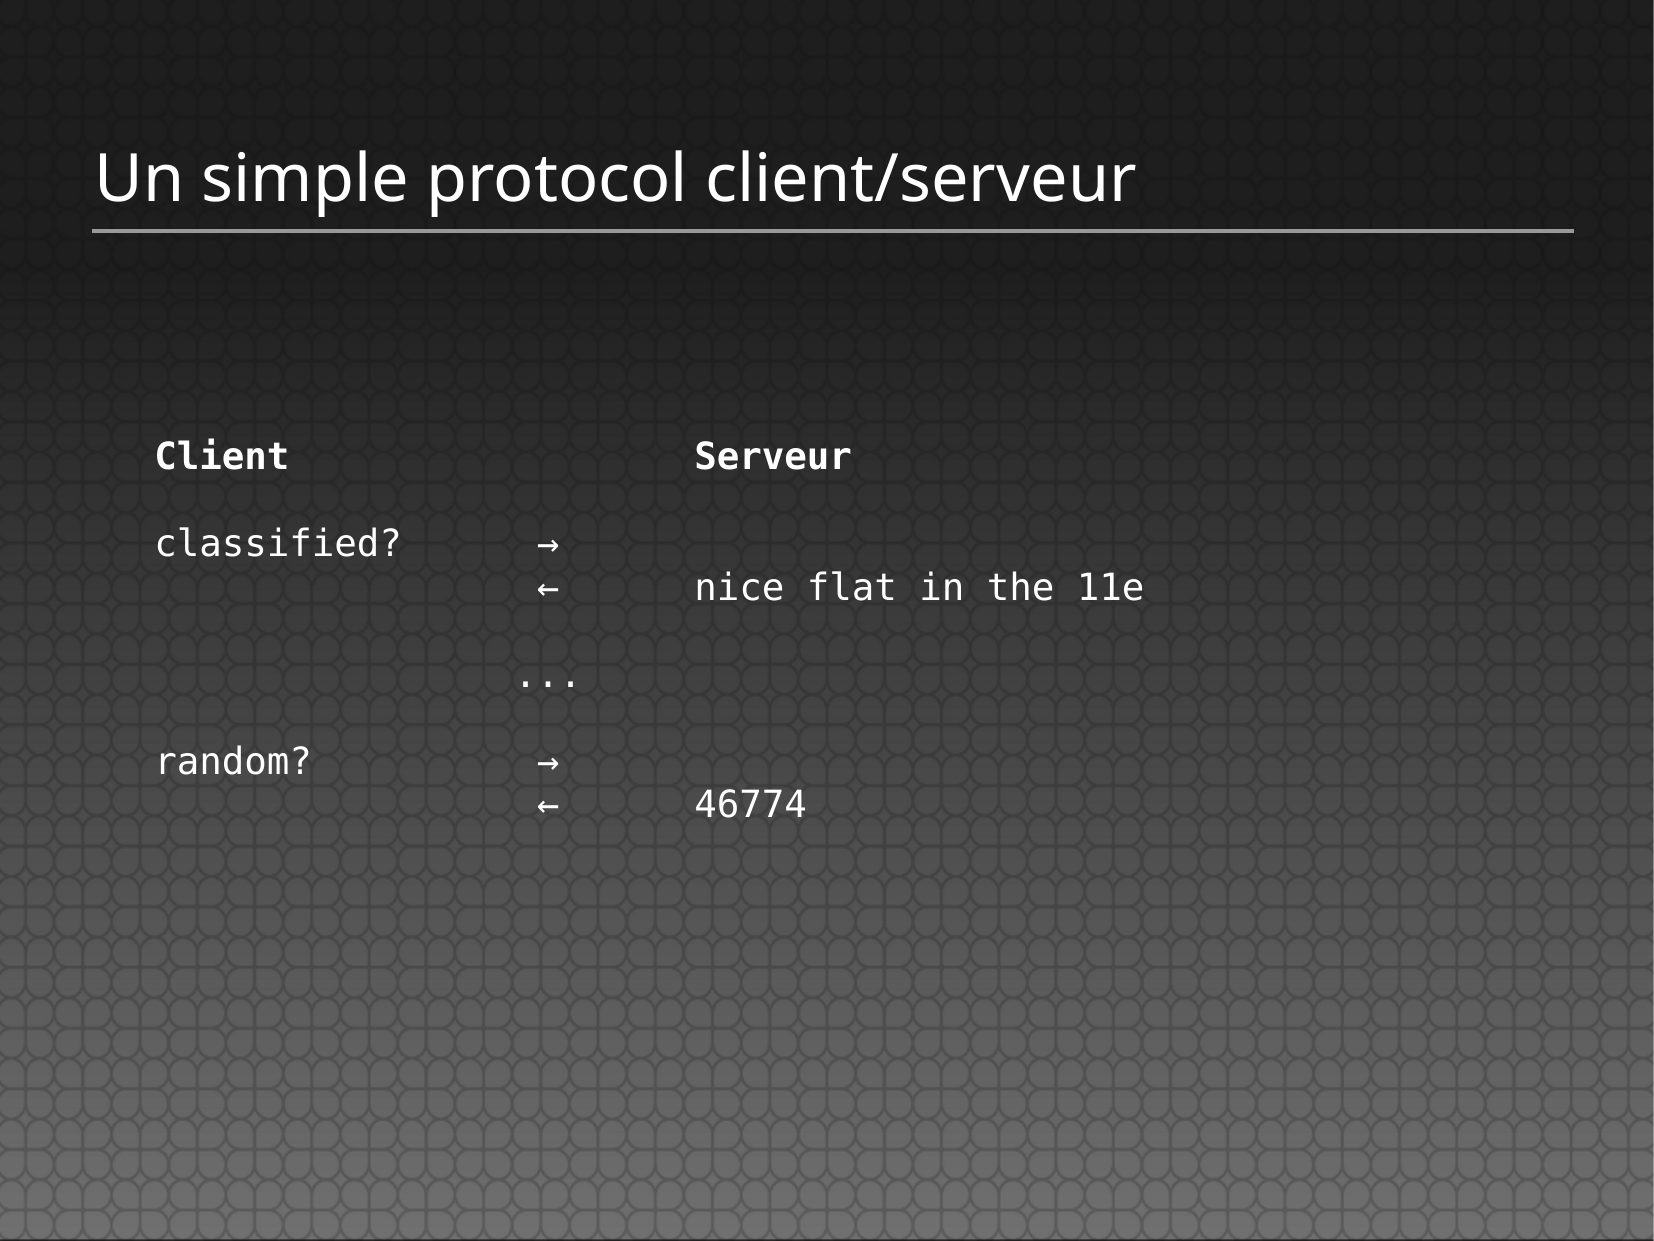

# Un simple protocol client/serveur
 Client Serveur
 classified? →
 ← nice flat in the 11e
 ...
 random? →
 ← 46774